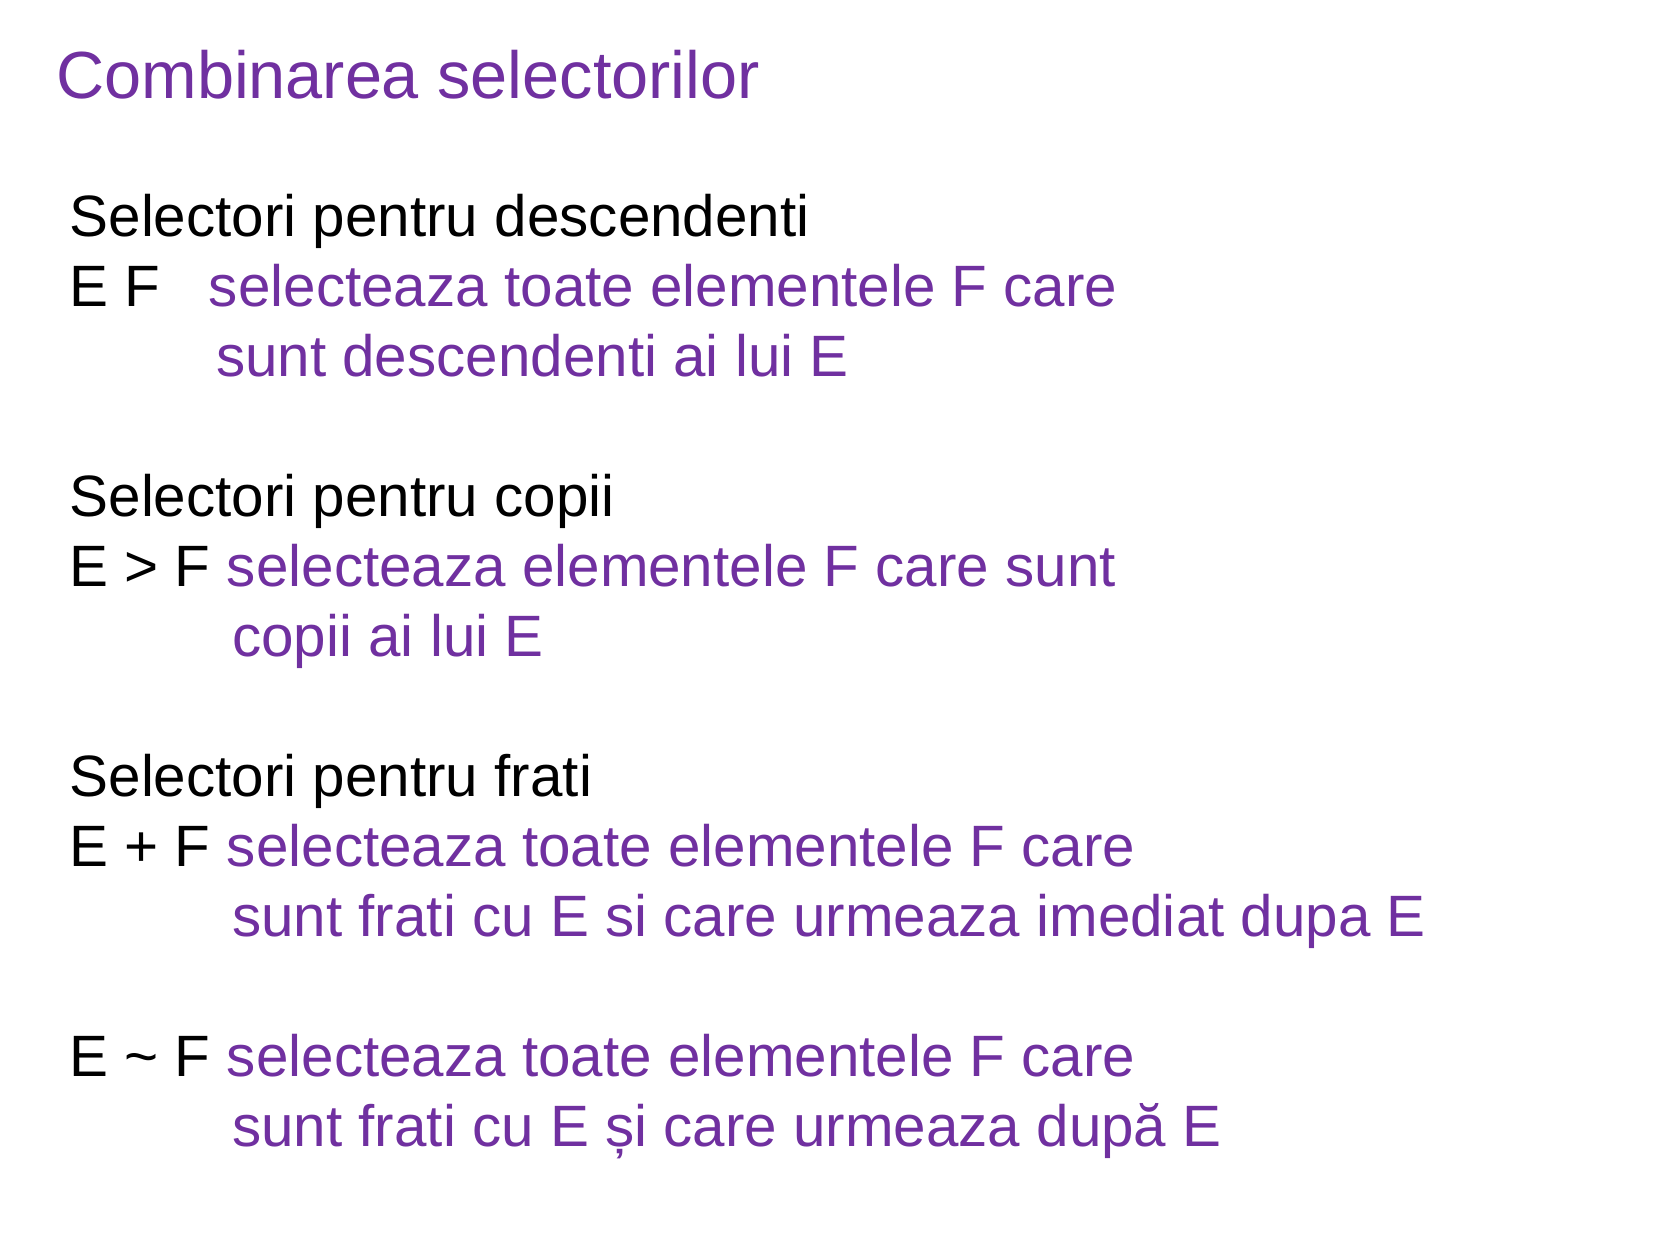

Combinarea selectorilor
Selectori pentru descendenti
E F selecteaza toate elementele F care
 sunt descendenti ai lui E
Selectori pentru copii
E > F selecteaza elementele F care sunt
 copii ai lui E
Selectori pentru frati
E + F selecteaza toate elementele F care
 sunt frati cu E si care urmeaza imediat dupa E
E ~ F selecteaza toate elementele F care
 sunt frati cu E și care urmeaza după E